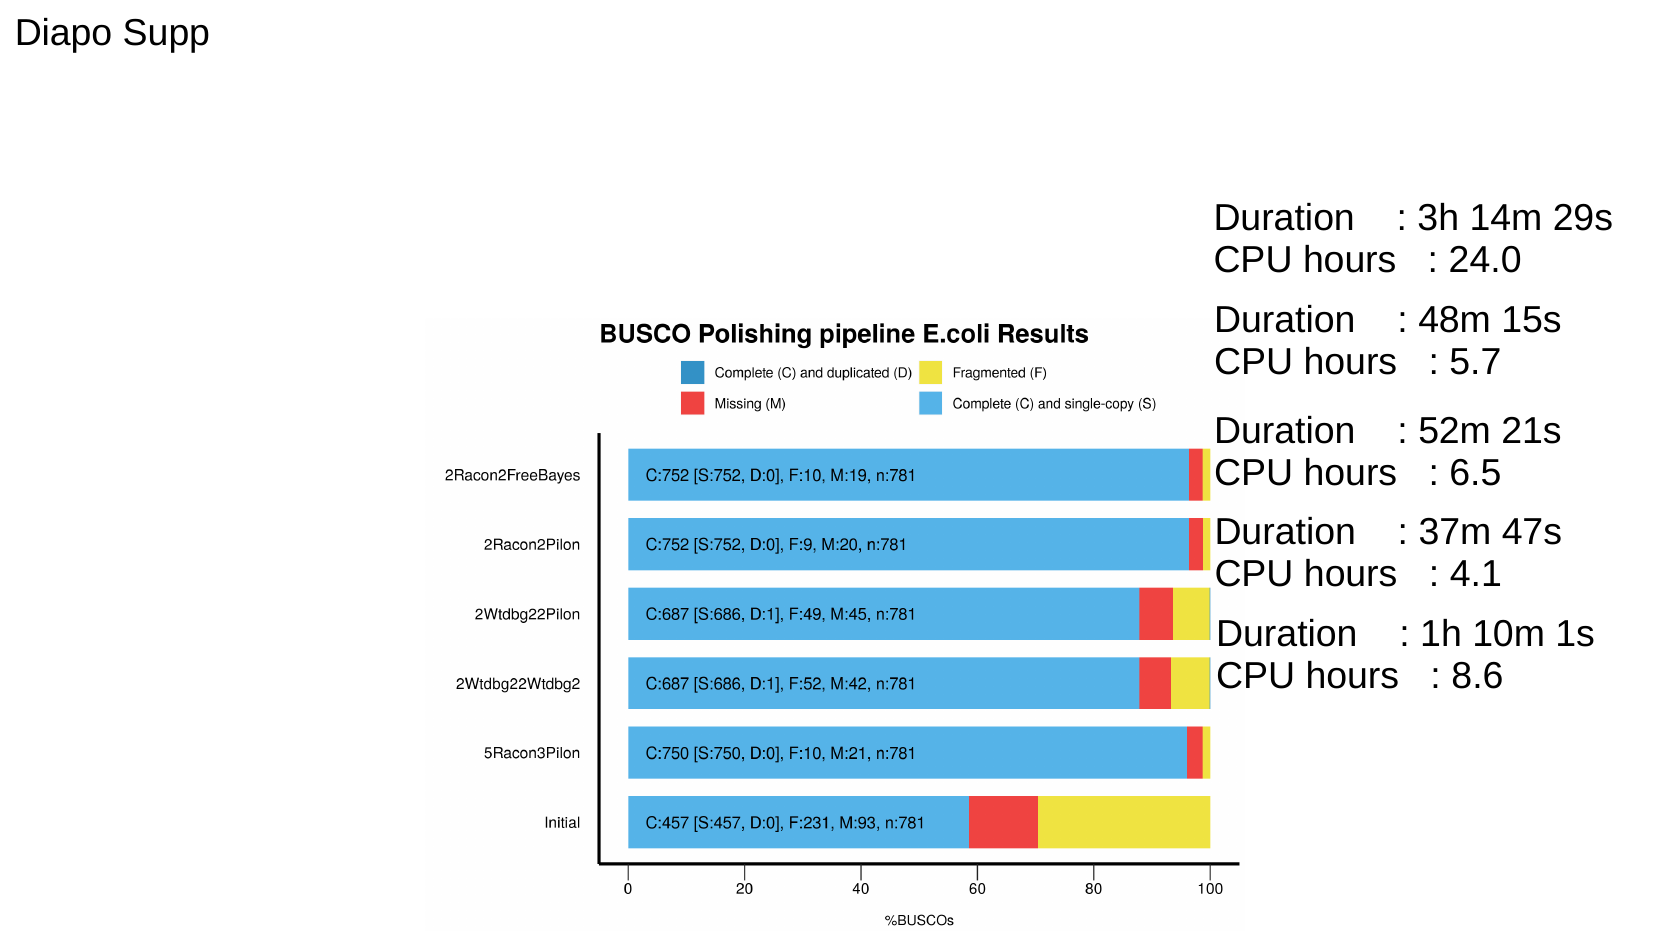

Diapo Supp
Duration : 3h 14m 29s
CPU hours : 24.0
Duration : 48m 15s
CPU hours : 5.7
Duration : 52m 21s
CPU hours : 6.5
Duration : 37m 47s
CPU hours : 4.1
Duration : 1h 10m 1s
CPU hours : 8.6